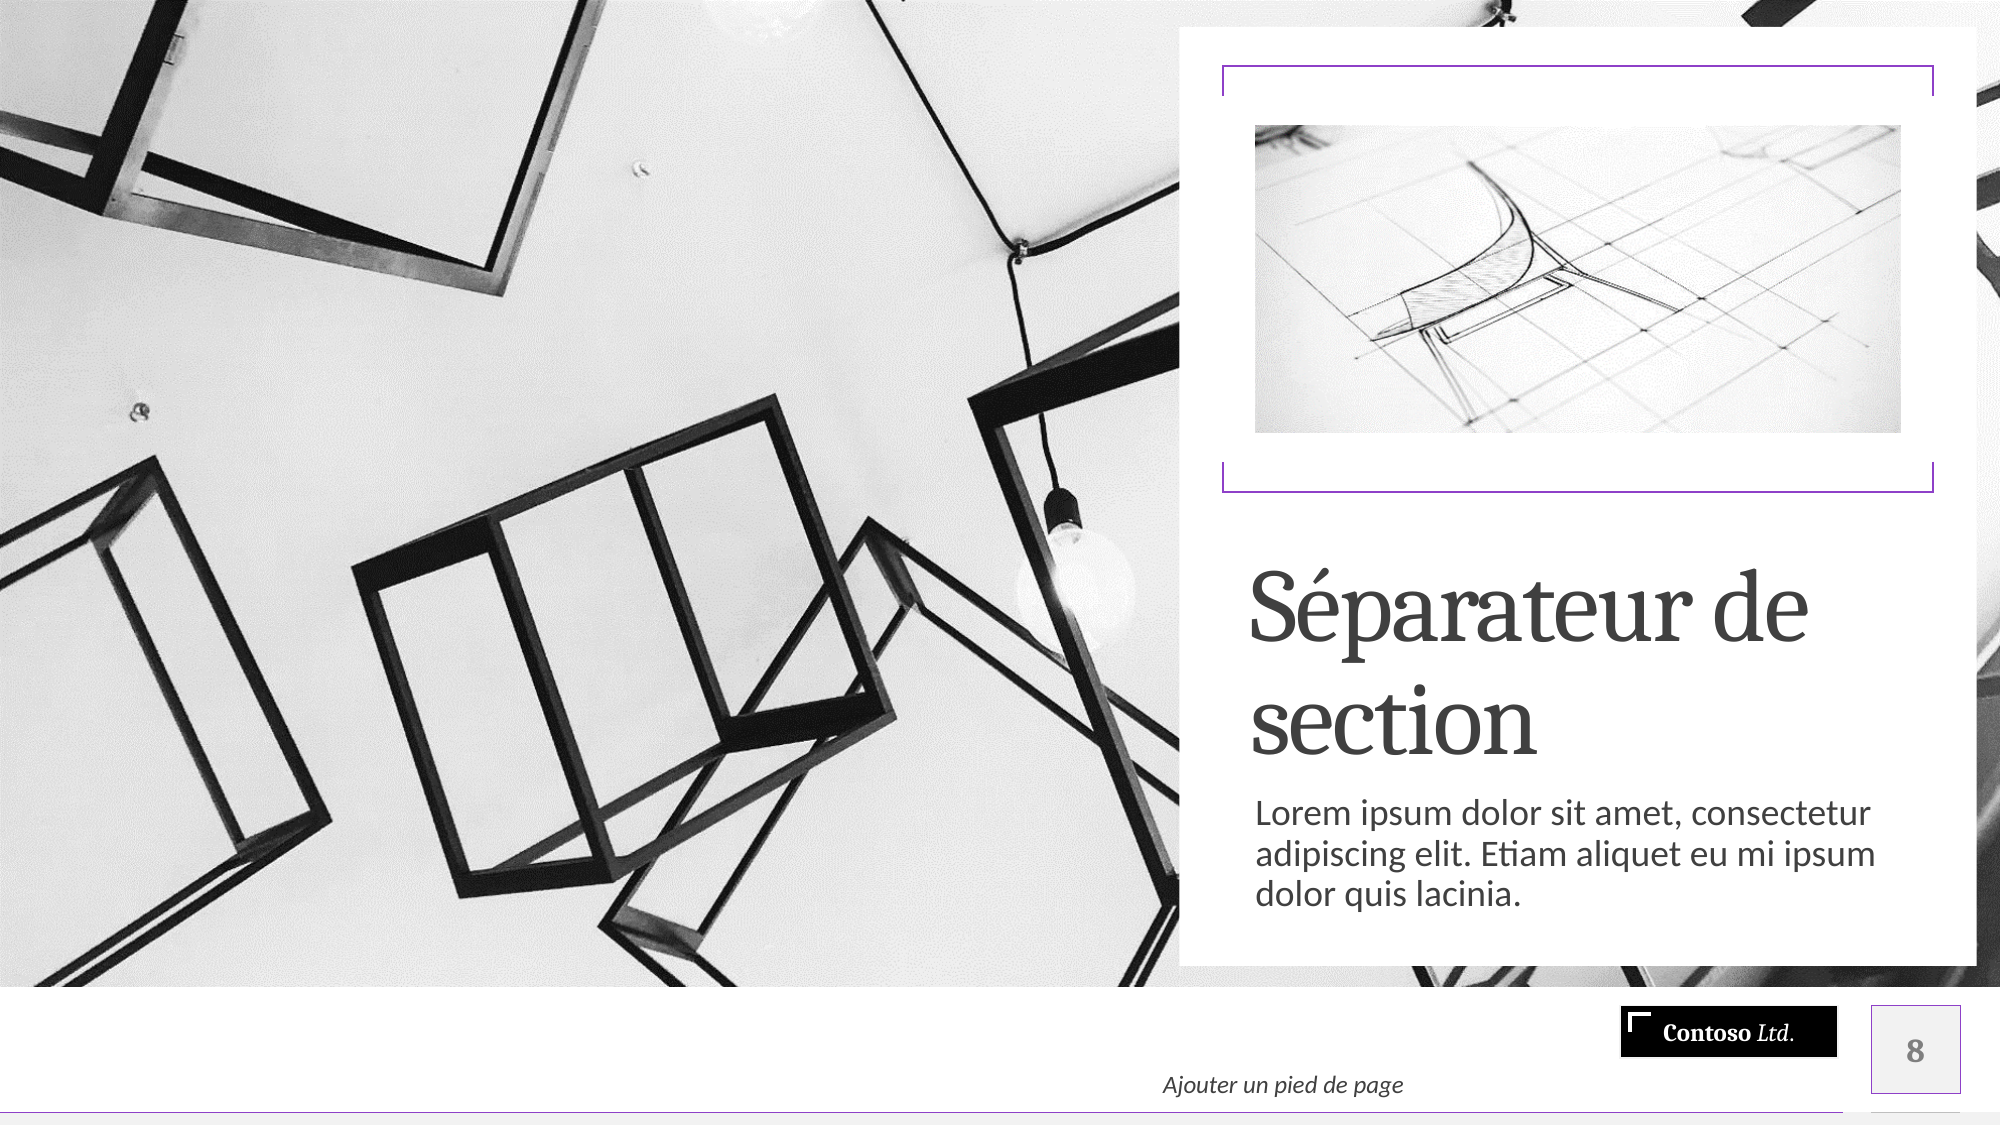

# Séparateur de section
Lorem ipsum dolor sit amet, consectetur adipiscing elit. Etiam aliquet eu mi ipsum dolor quis lacinia.
Ajouter un pied de page